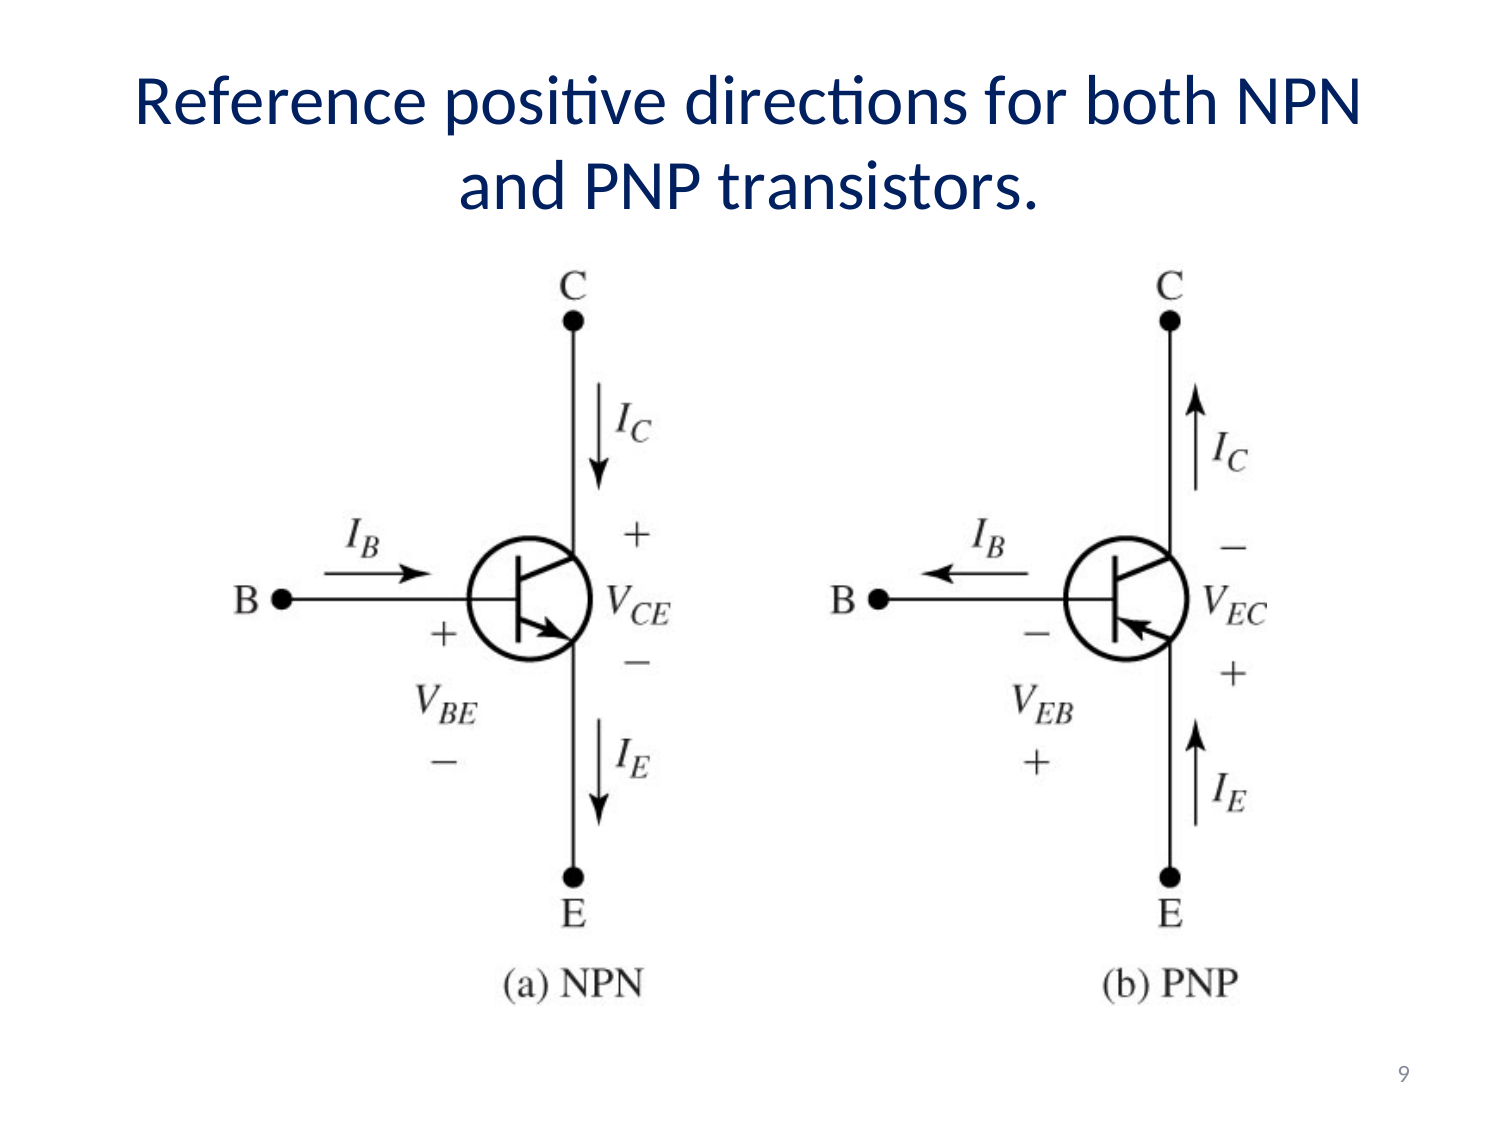

# Reference positive directions for both NPN and PNP transistors.